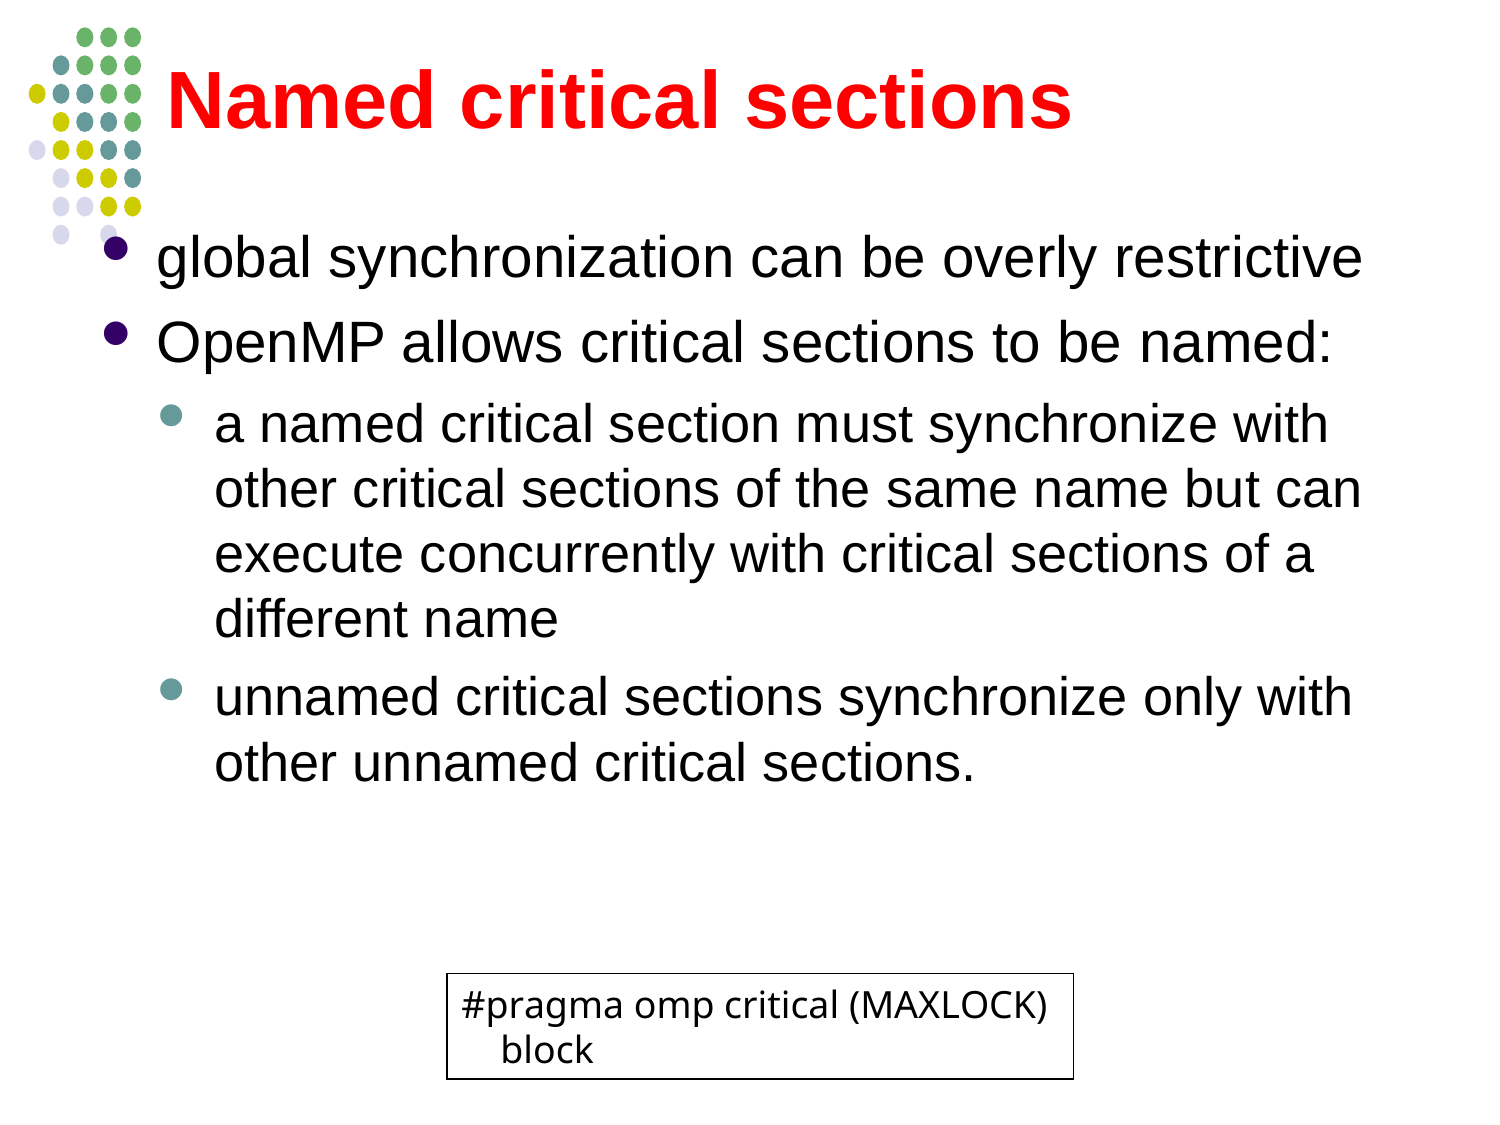

# Named critical sections
global synchronization can be overly restrictive
OpenMP allows critical sections to be named:
a named critical section must synchronize with other critical sections of the same name but can execute concurrently with critical sections of a different name
unnamed critical sections synchronize only with other unnamed critical sections.
#pragma omp critical (MAXLOCK)
 block